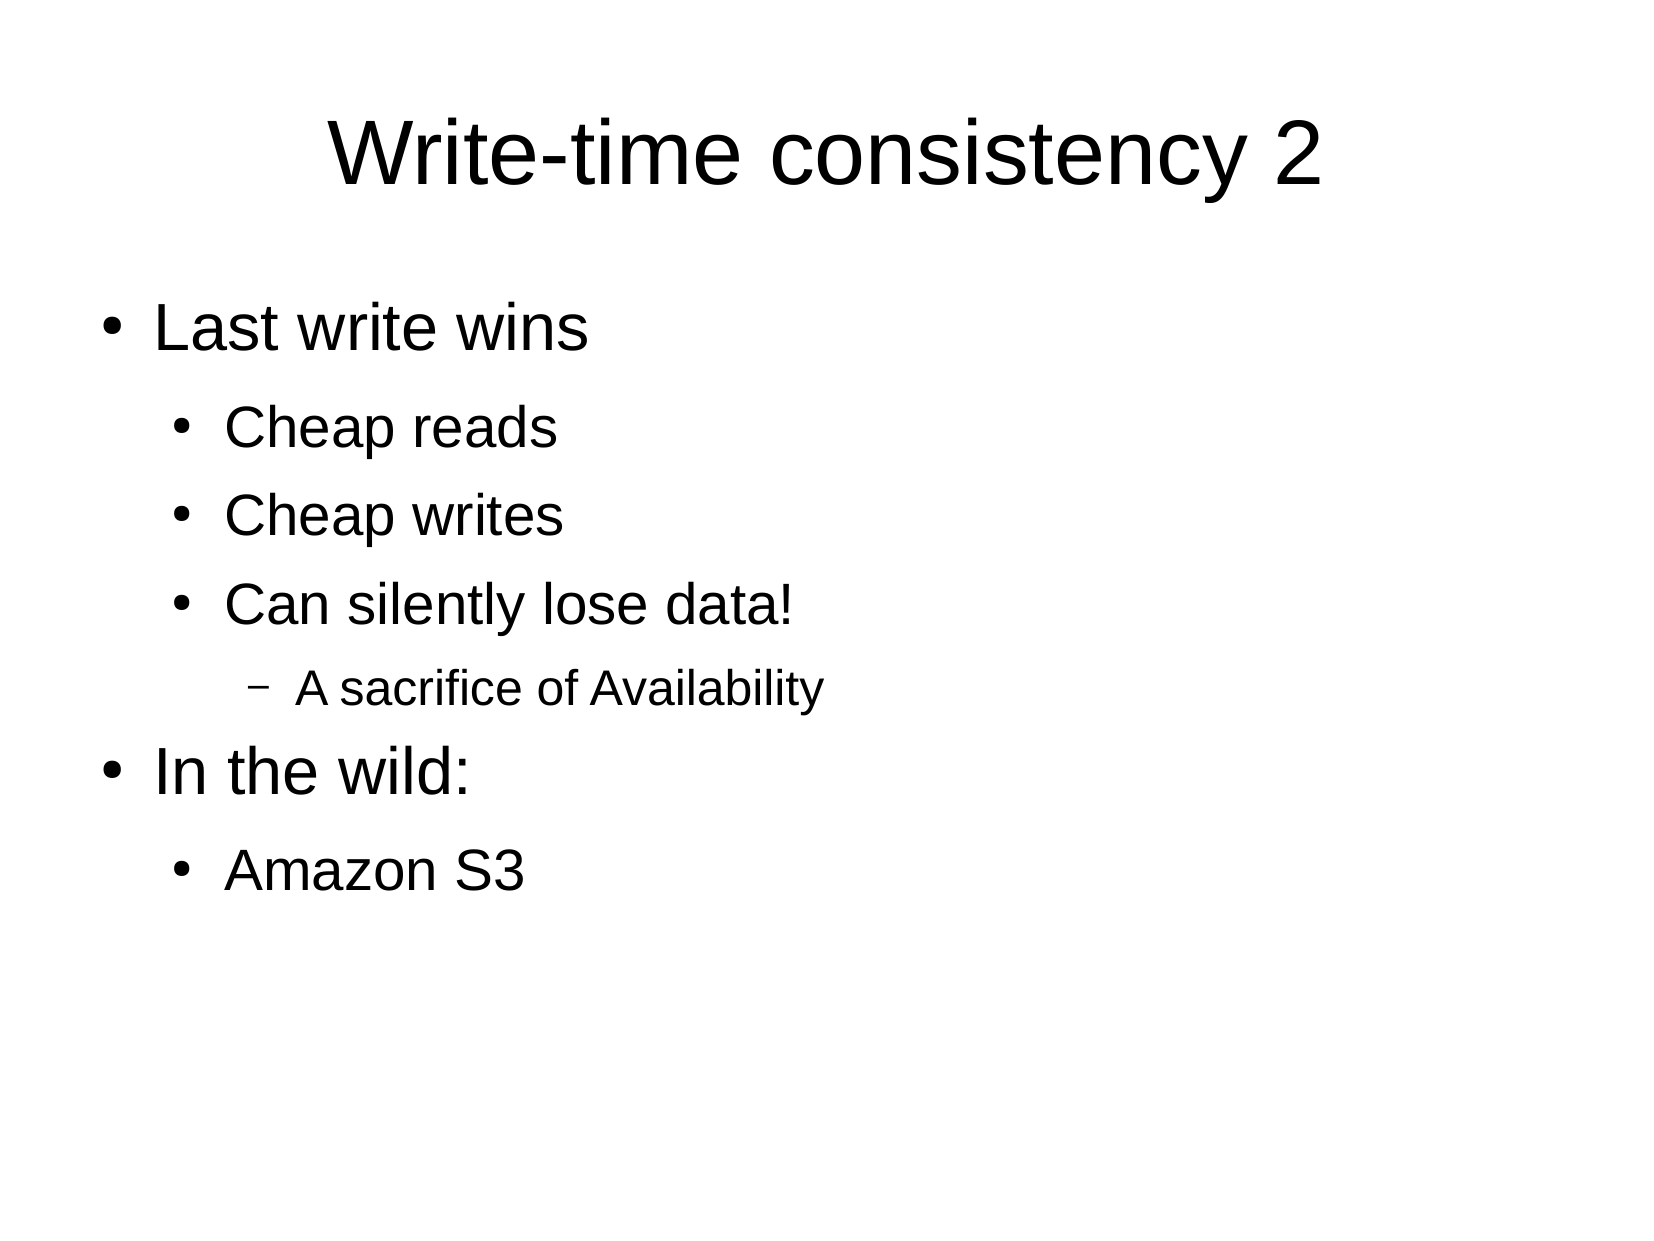

# Write-time consistency 2
Last write wins
Cheap reads
Cheap writes
Can silently lose data!
A sacrifice of Availability
In the wild:
Amazon S3